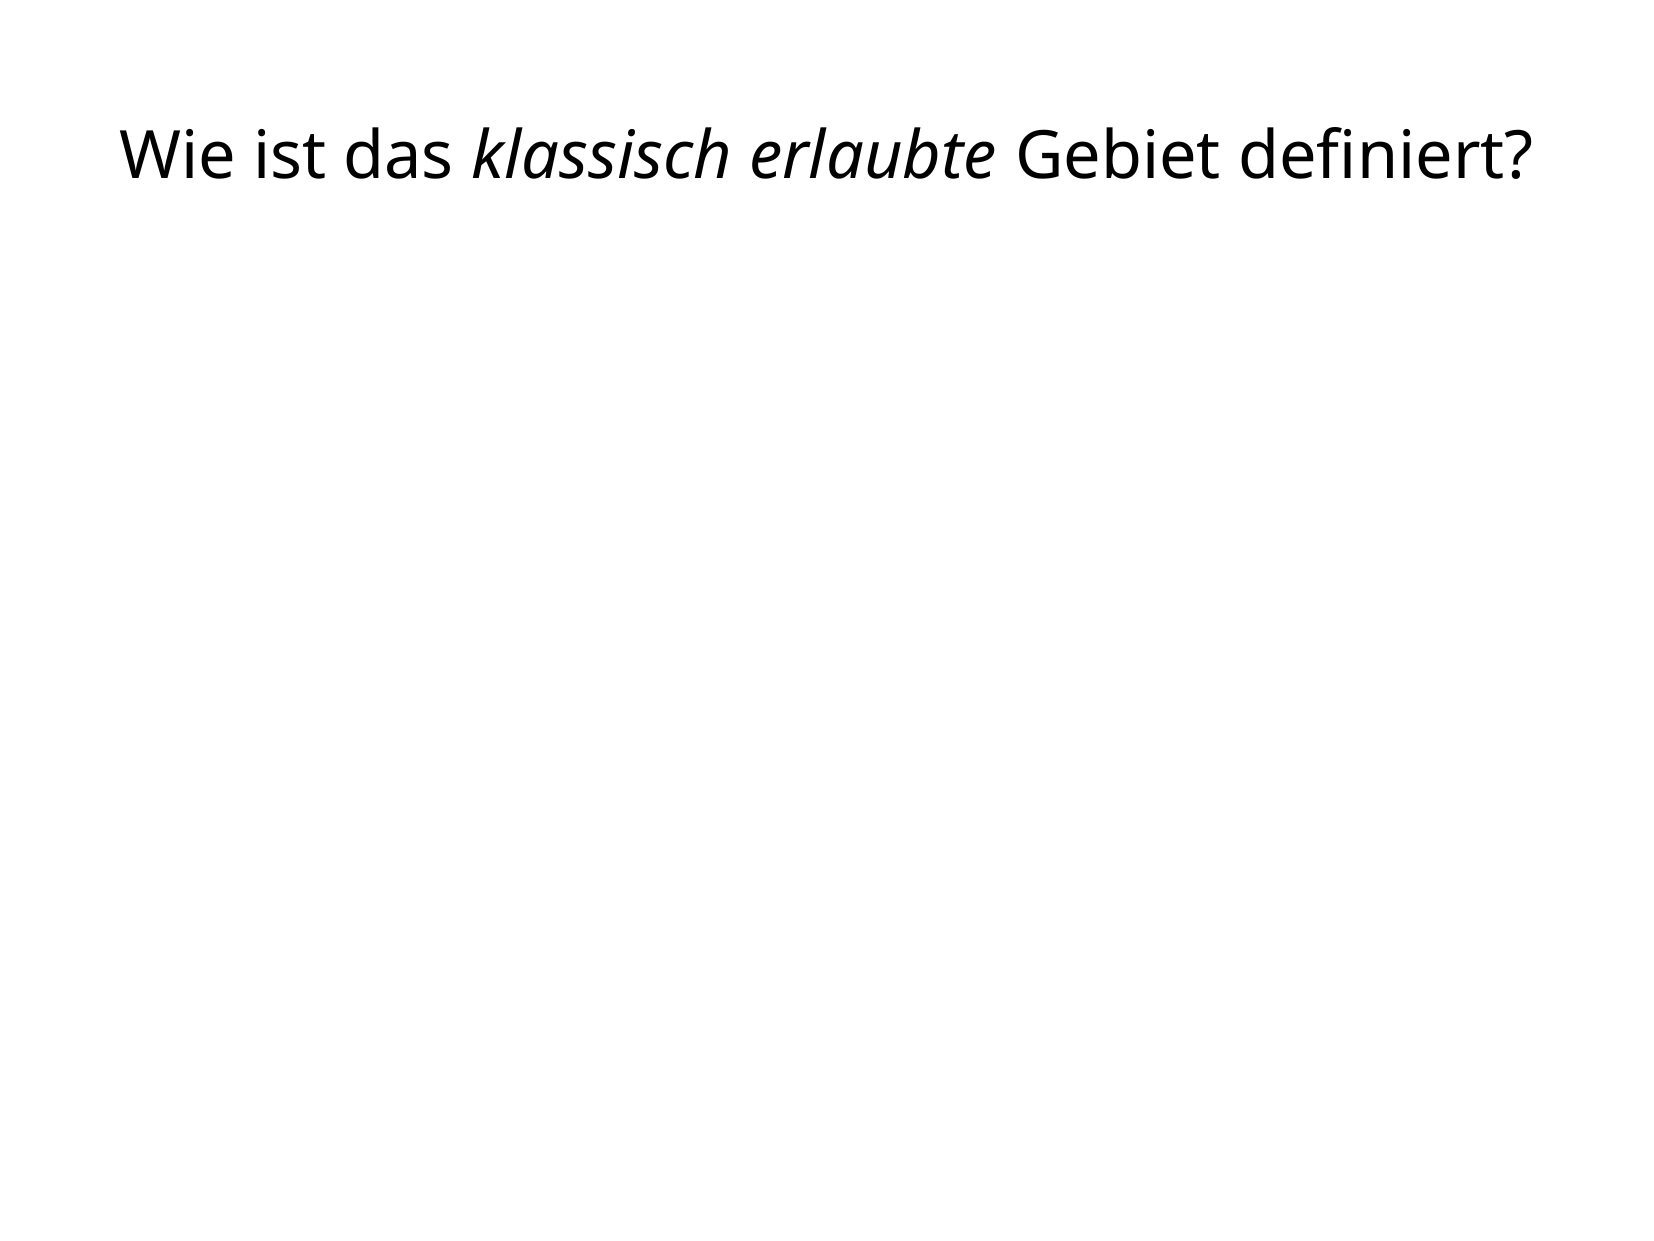

# Wie ist das klassisch erlaubte Gebiet definiert?